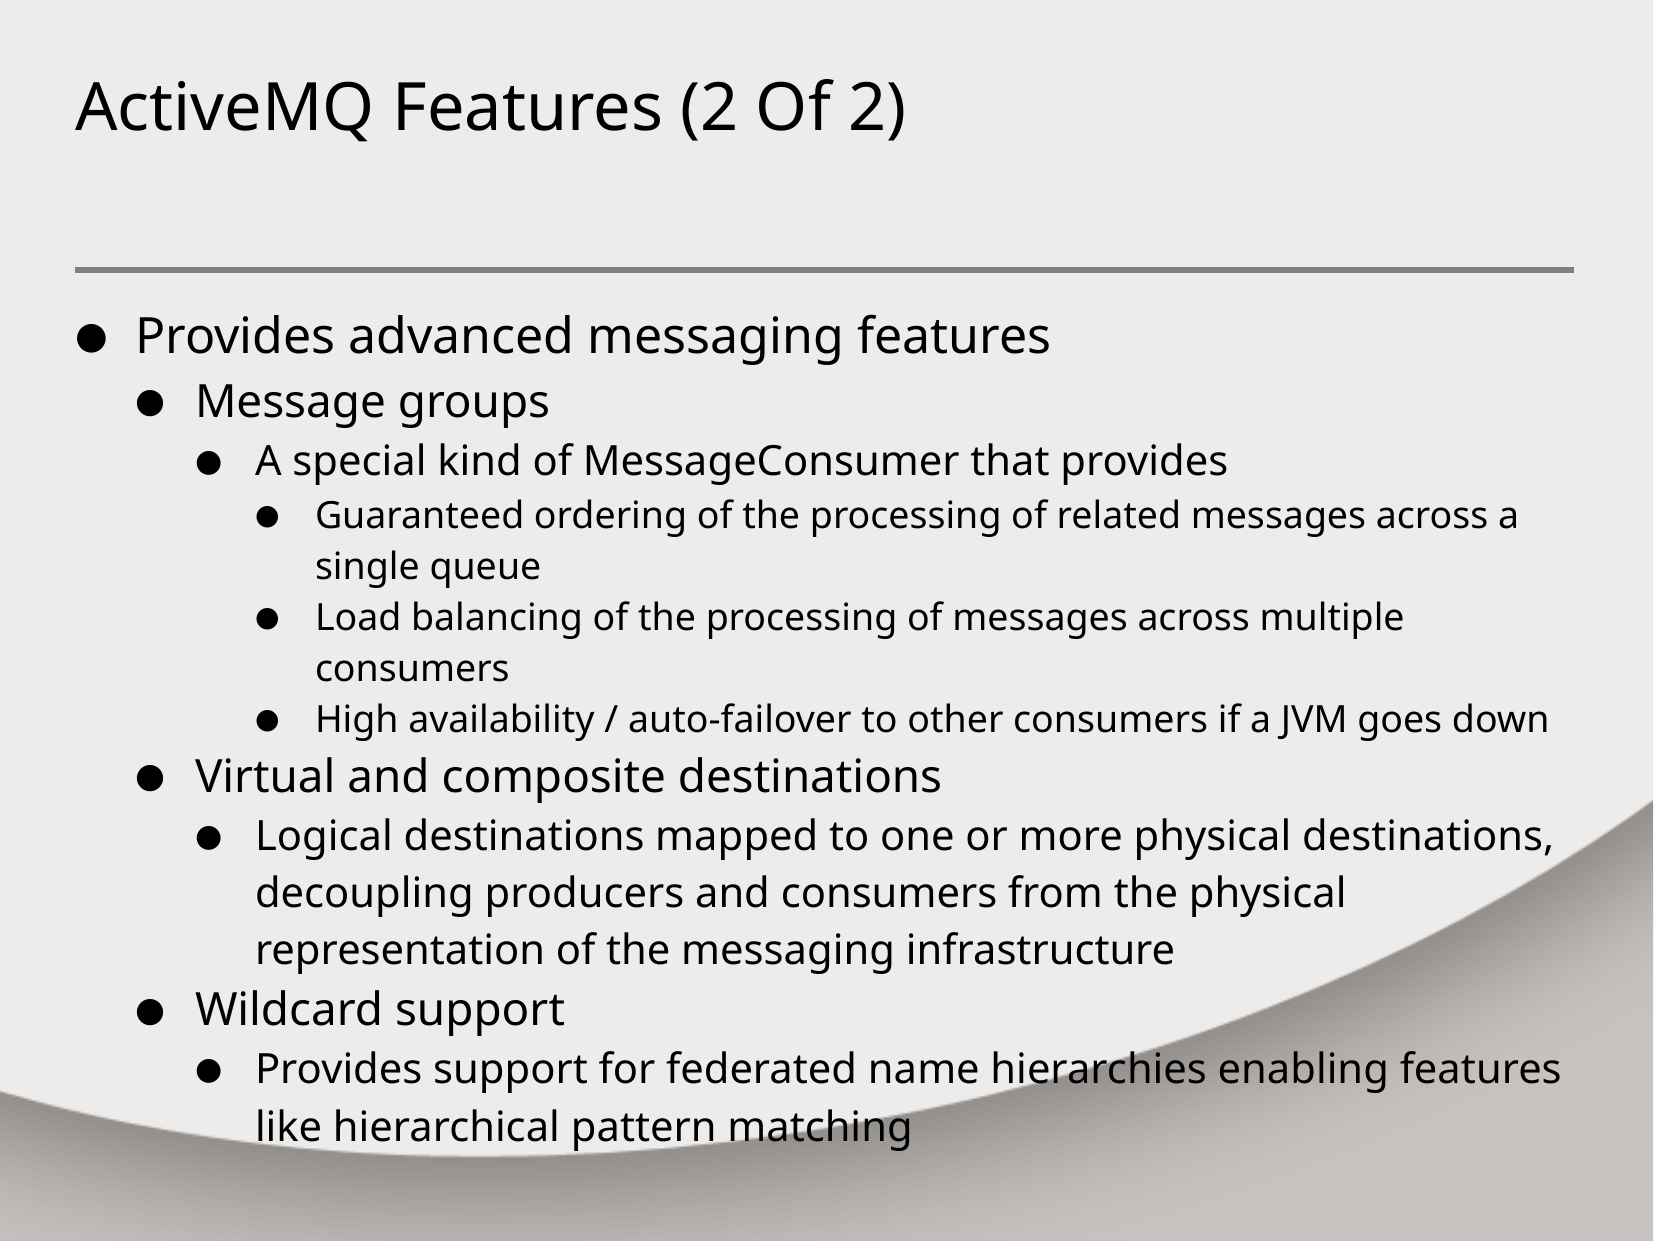

# ActiveMQ Features (2 Of 2)
Provides advanced messaging features
Message groups
A special kind of MessageConsumer that provides
Guaranteed ordering of the processing of related messages across a single queue
Load balancing of the processing of messages across multiple consumers
High availability / auto-failover to other consumers if a JVM goes down
Virtual and composite destinations
Logical destinations mapped to one or more physical destinations, decoupling producers and consumers from the physical representation of the messaging infrastructure
Wildcard support
Provides support for federated name hierarchies enabling features like hierarchical pattern matching